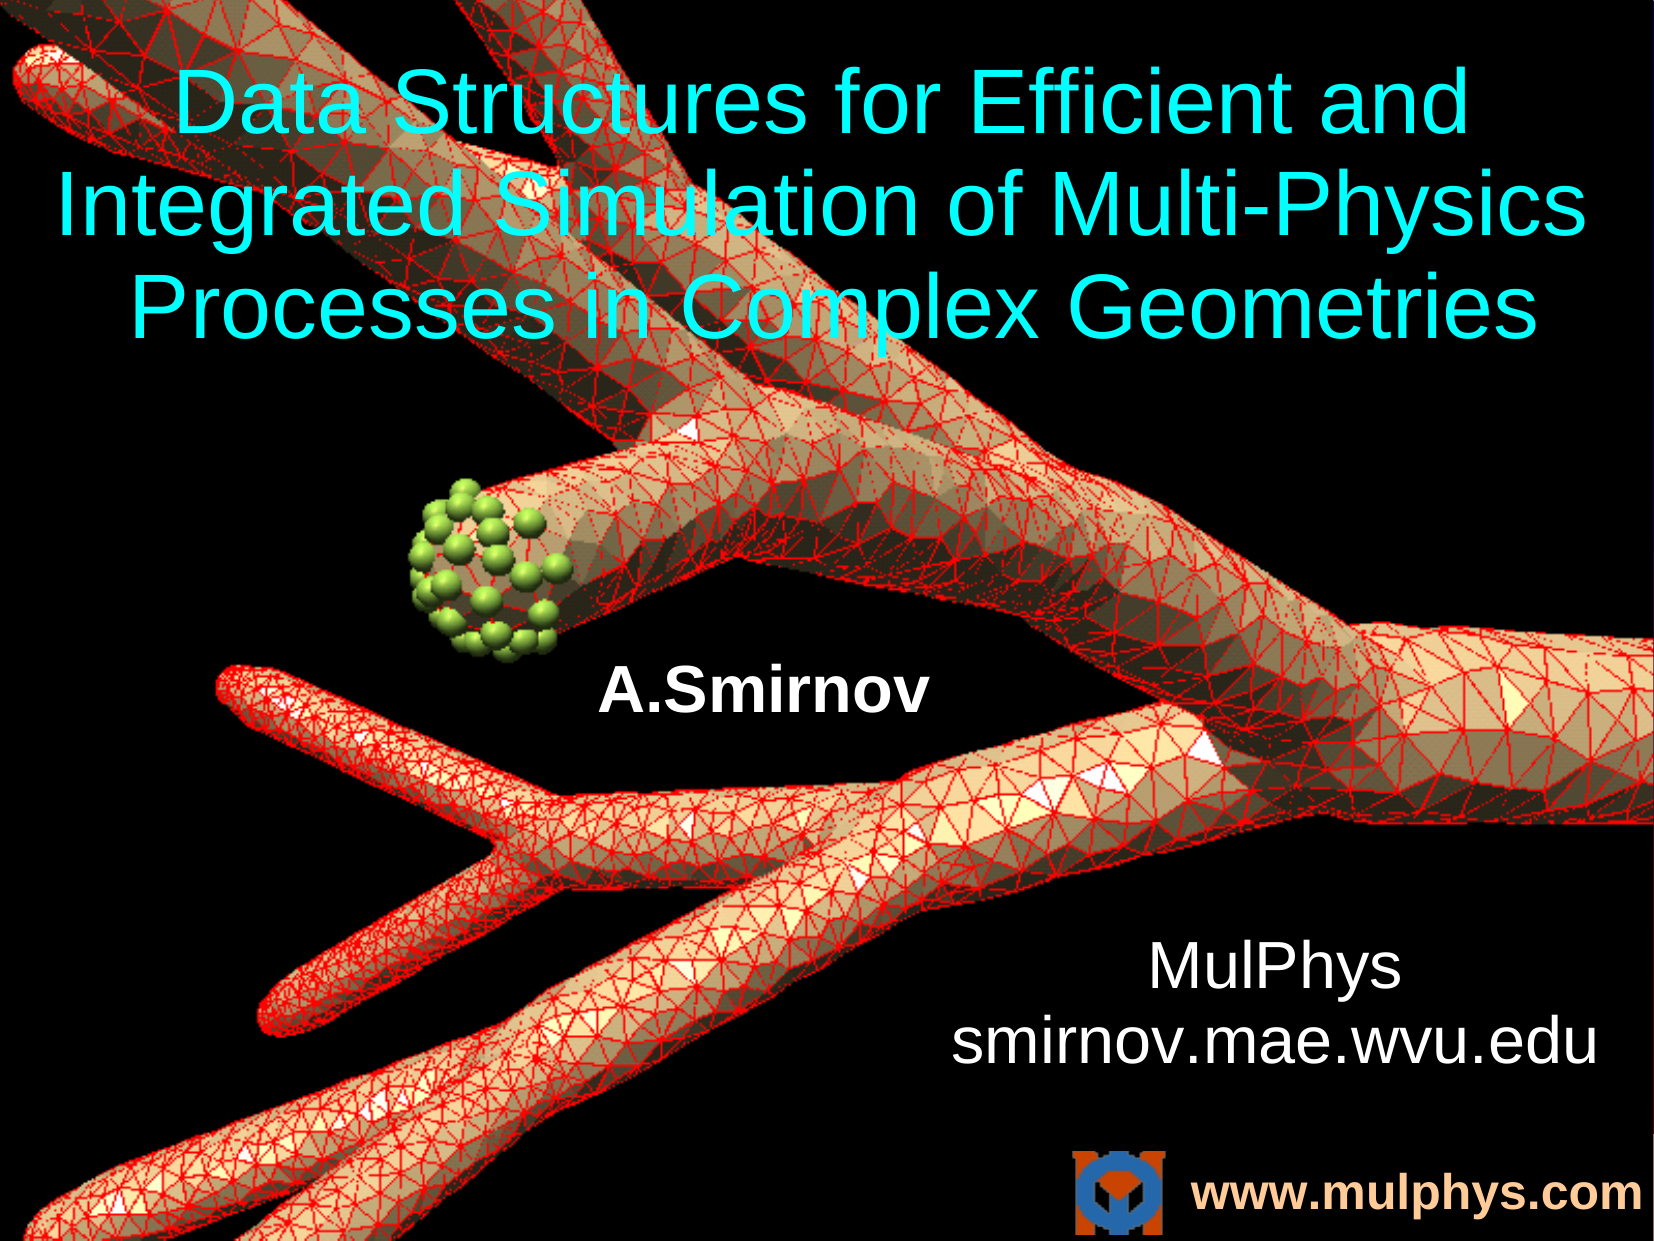

# Data Structures for Efficient and Integrated Simulation of Multi-Physics Processes in Complex Geometries
A.Smirnov
MulPhys
smirnov.mae.wvu.edu
www.mulphys.com